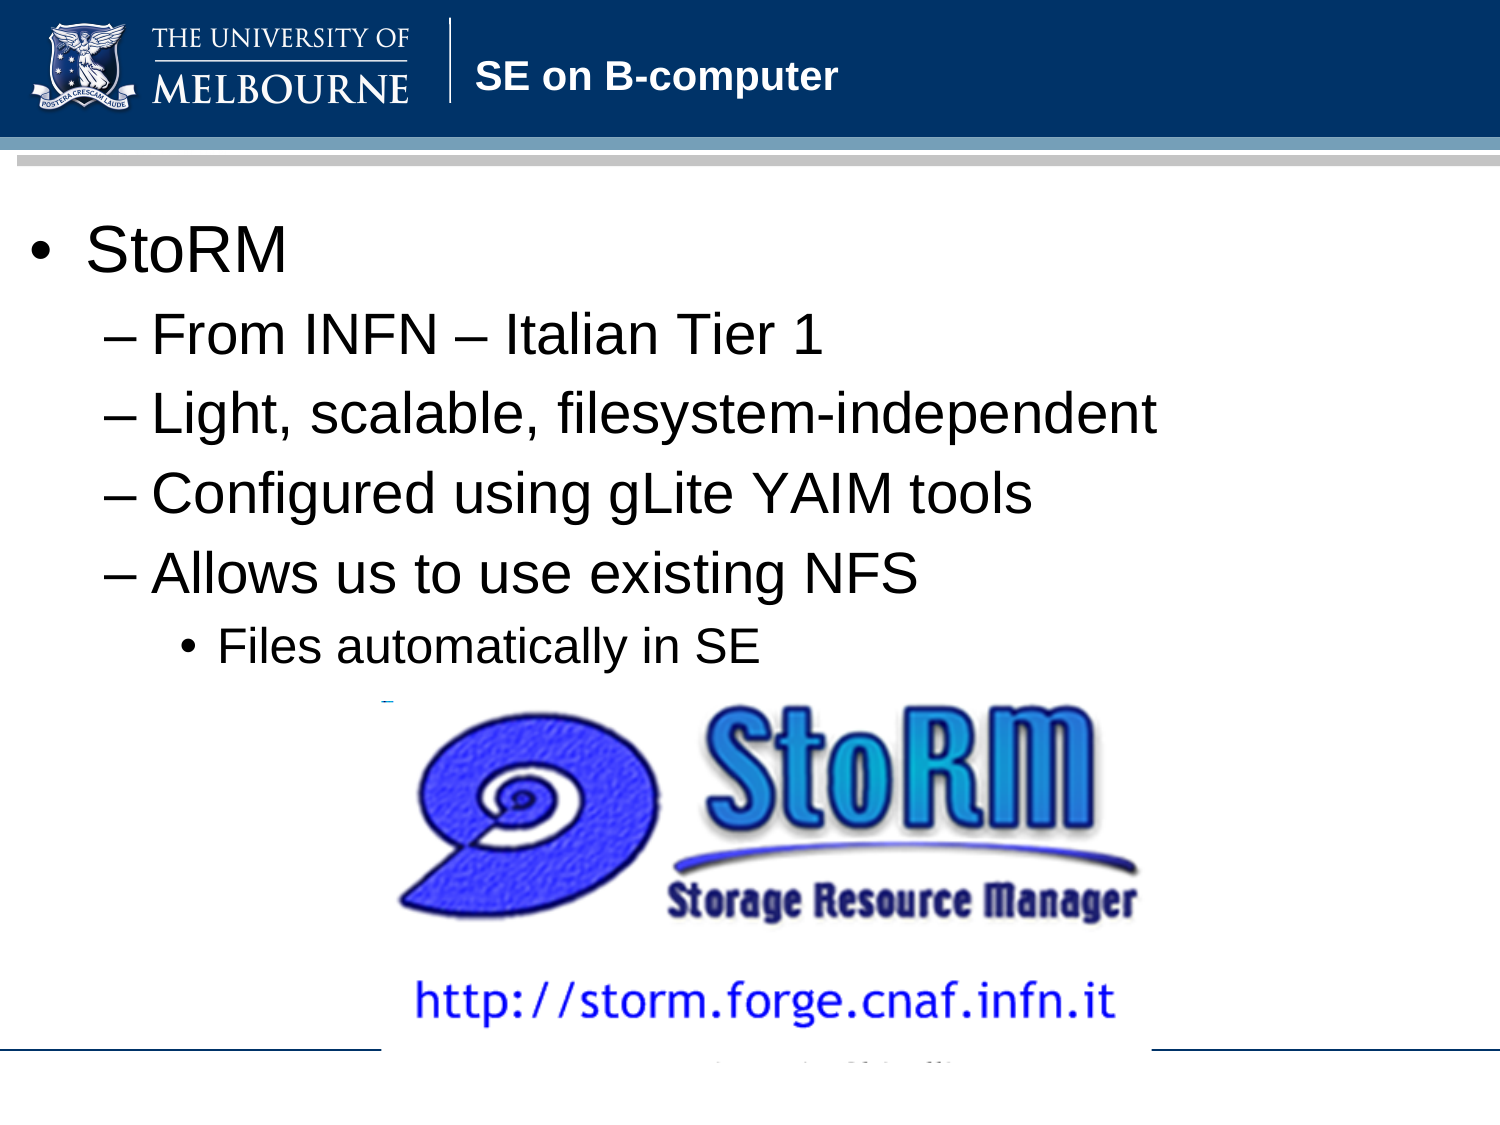

# SE on B-computer
StoRM
From INFN – Italian Tier 1
Light, scalable, filesystem-independent
Configured using gLite YAIM tools
Allows us to use existing NFS
Files automatically in SE